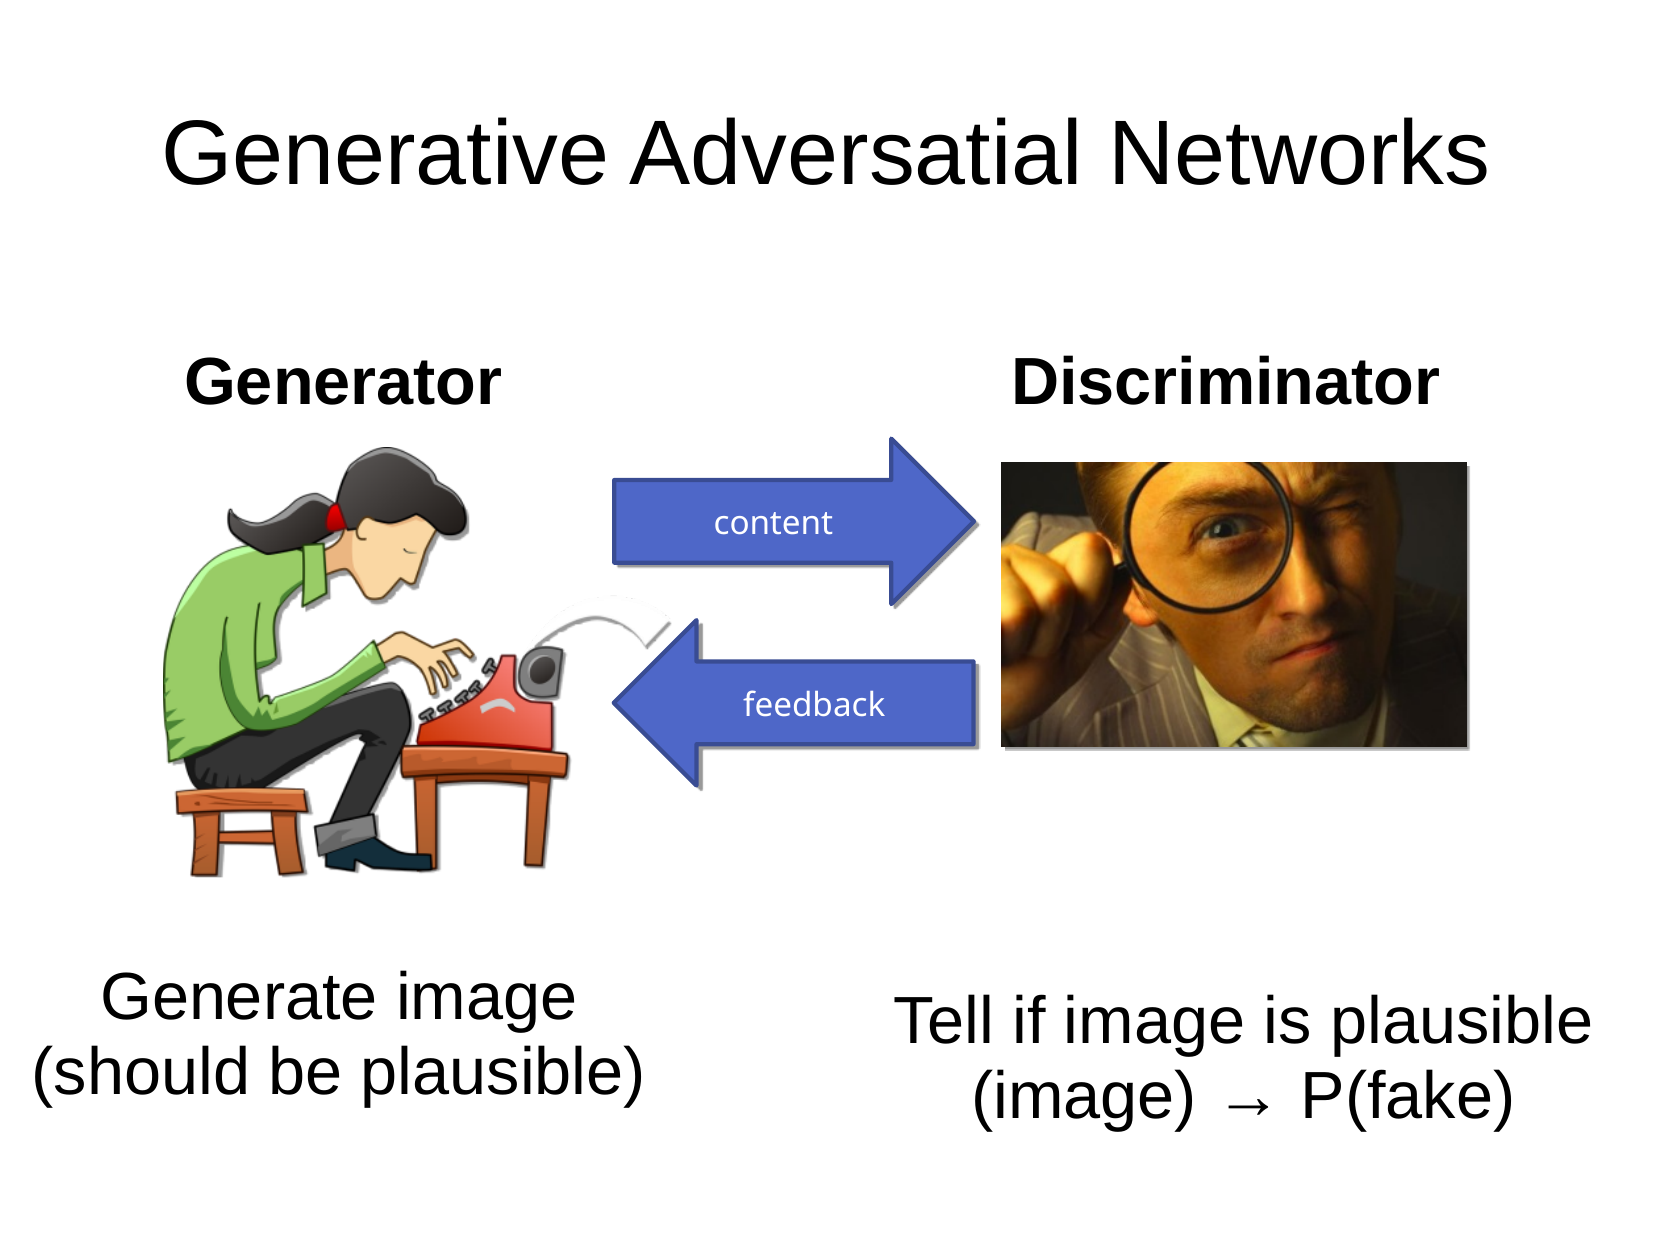

# Generative Adversatial Networks
Generator
Discriminator
content
feedback
Generate image
(should be plausible)
Tell if image is plausible
(image) → P(fake)